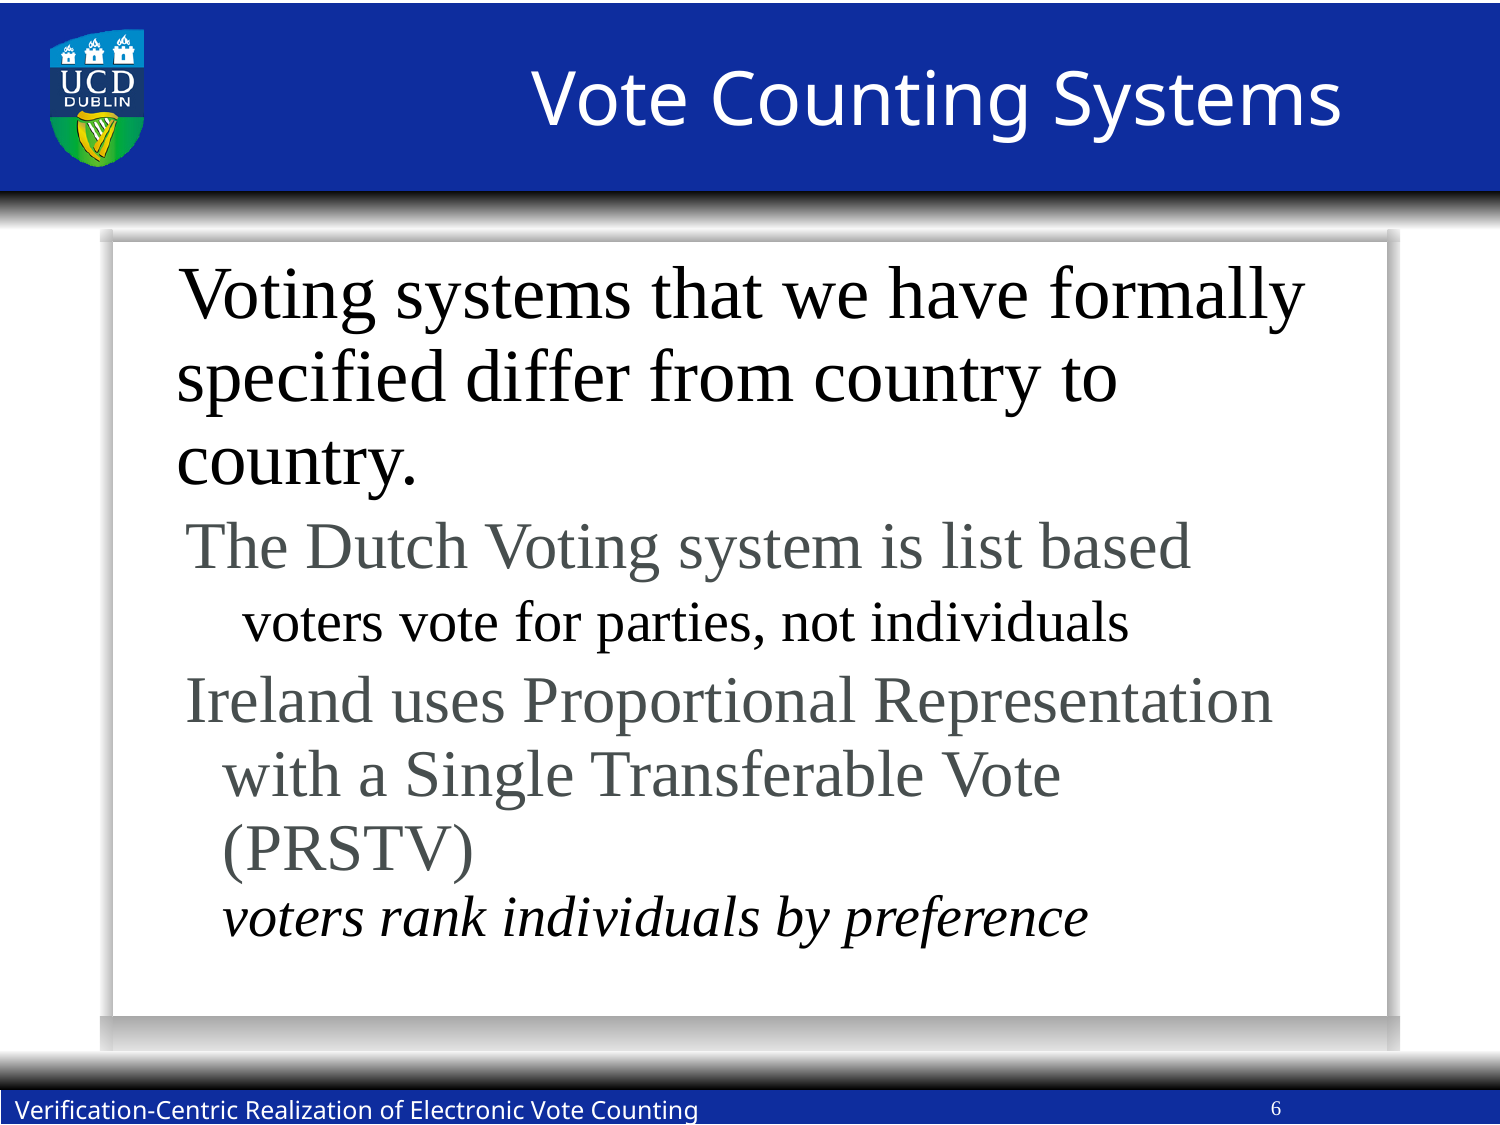

# Vote Counting Systems
 Voting systems that we have formally specified differ from country to country.
The Dutch Voting system is list based
voters vote for parties, not individuals
Ireland uses Proportional Representation with a Single Transferable Vote
(PRSTV)
voters rank individuals by preference
6